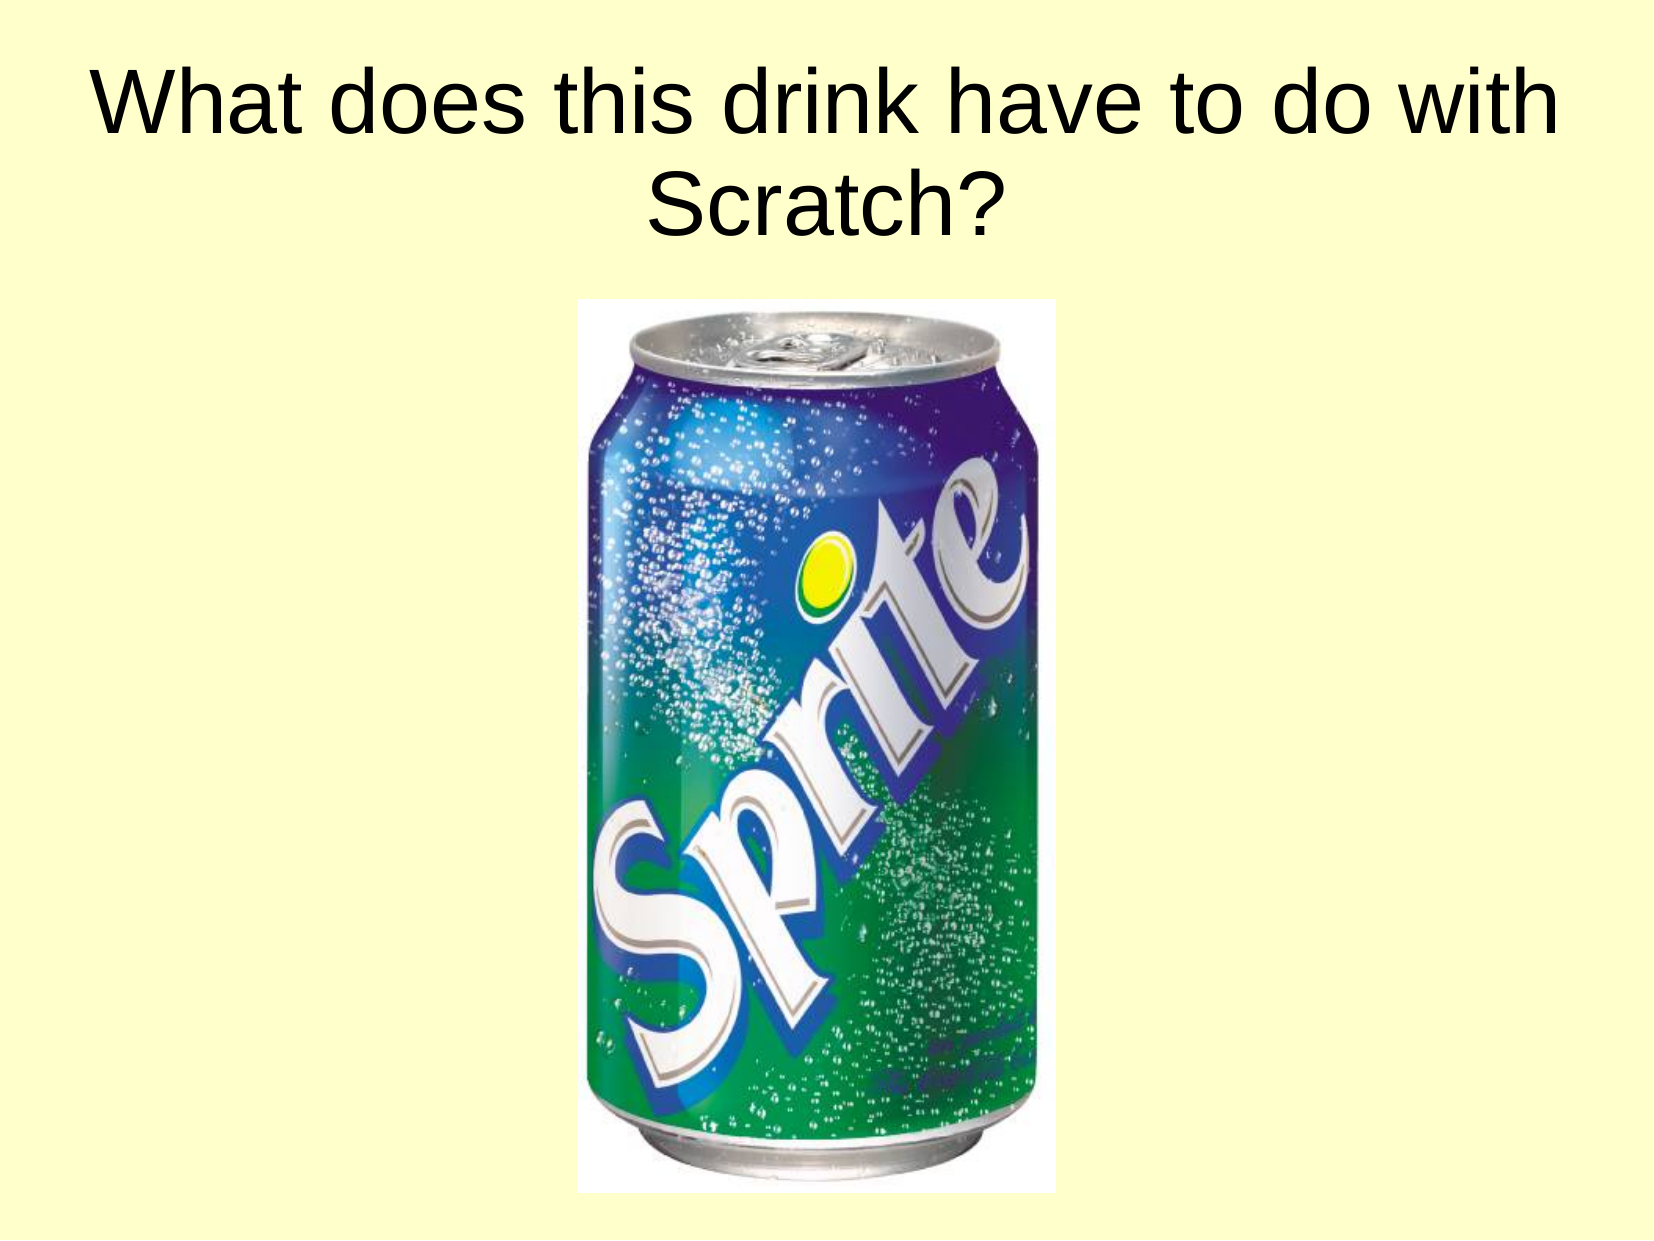

# What does this drink have to do with Scratch?